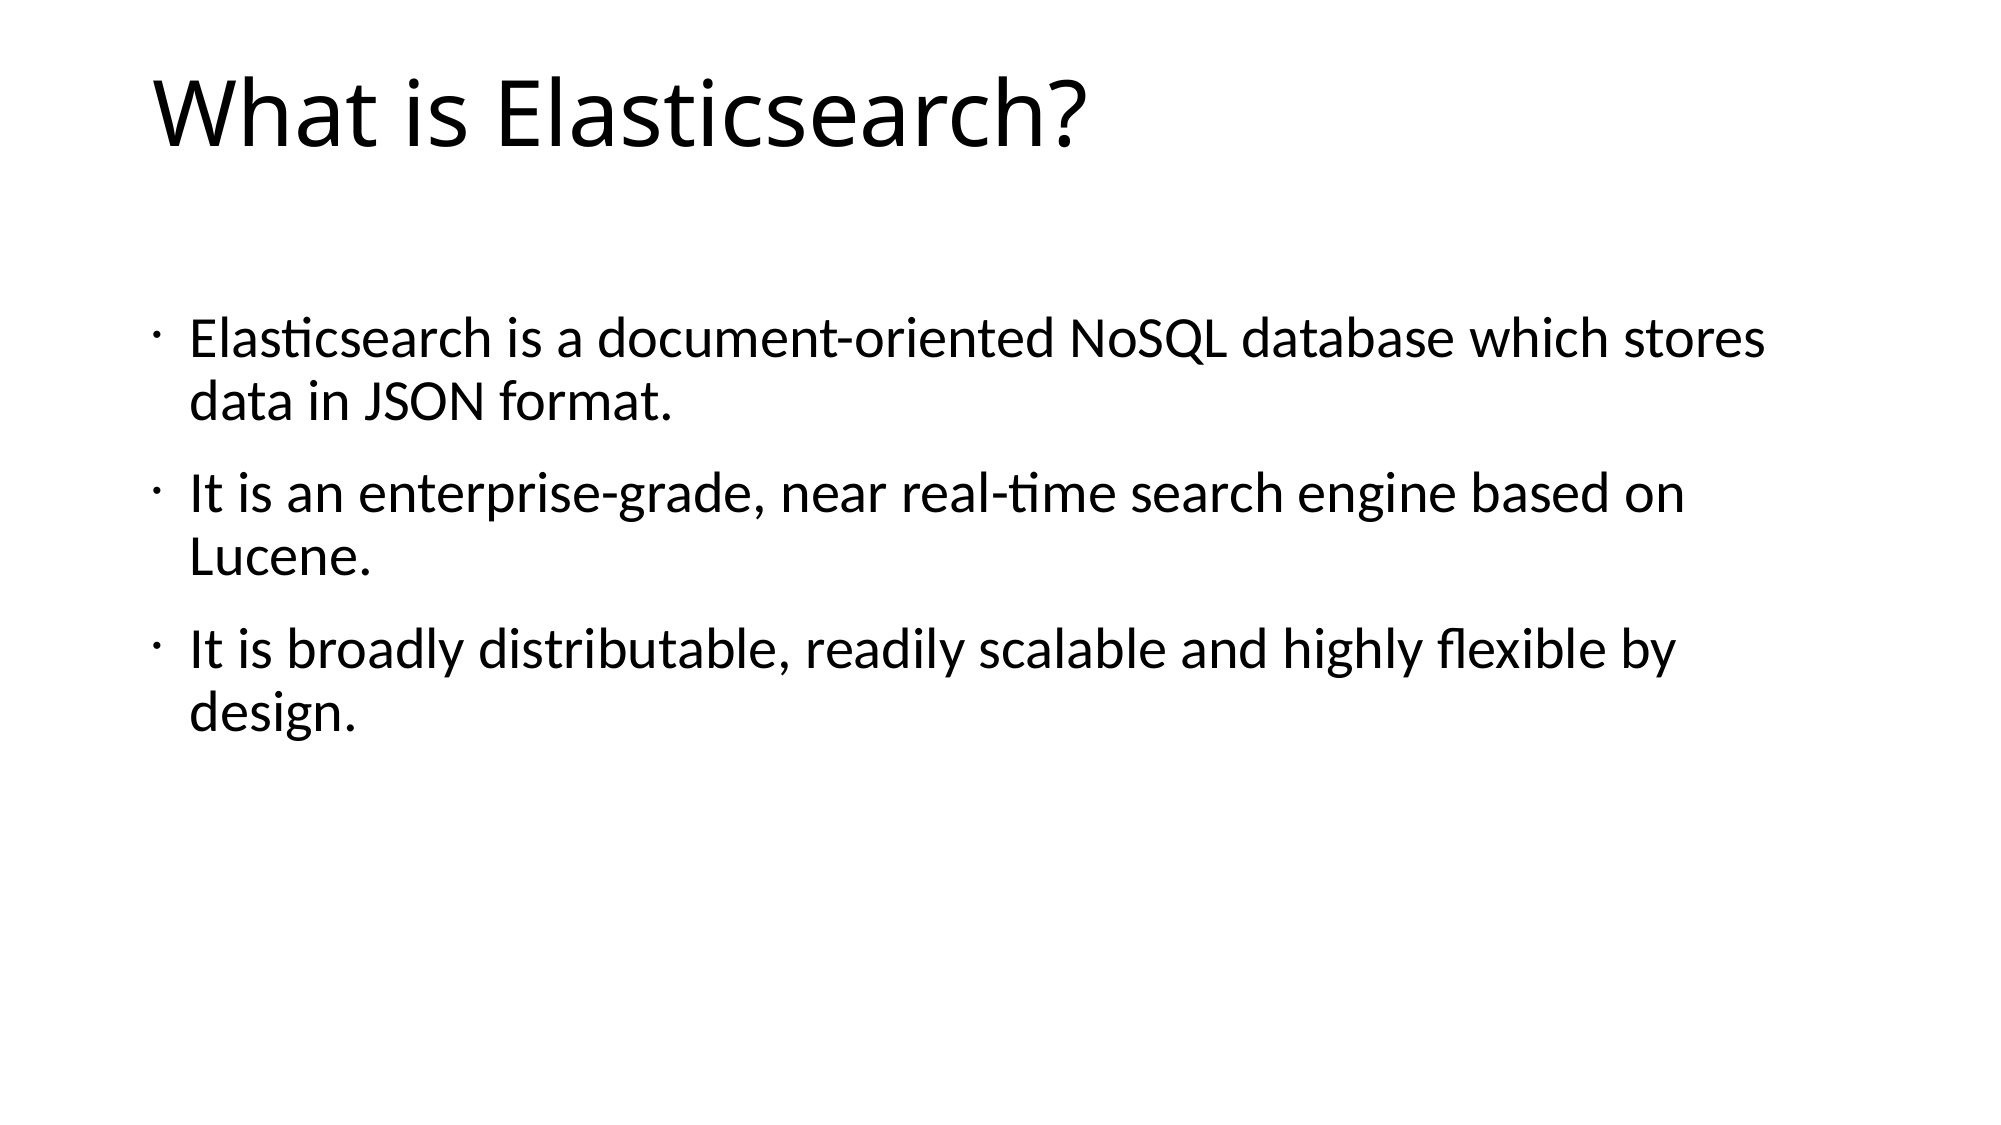

# What is Elasticsearch?
Elasticsearch is a document-oriented NoSQL database which stores data in JSON format.
It is an enterprise-grade, near real-time search engine based on Lucene.
It is broadly distributable, readily scalable and highly flexible by design.